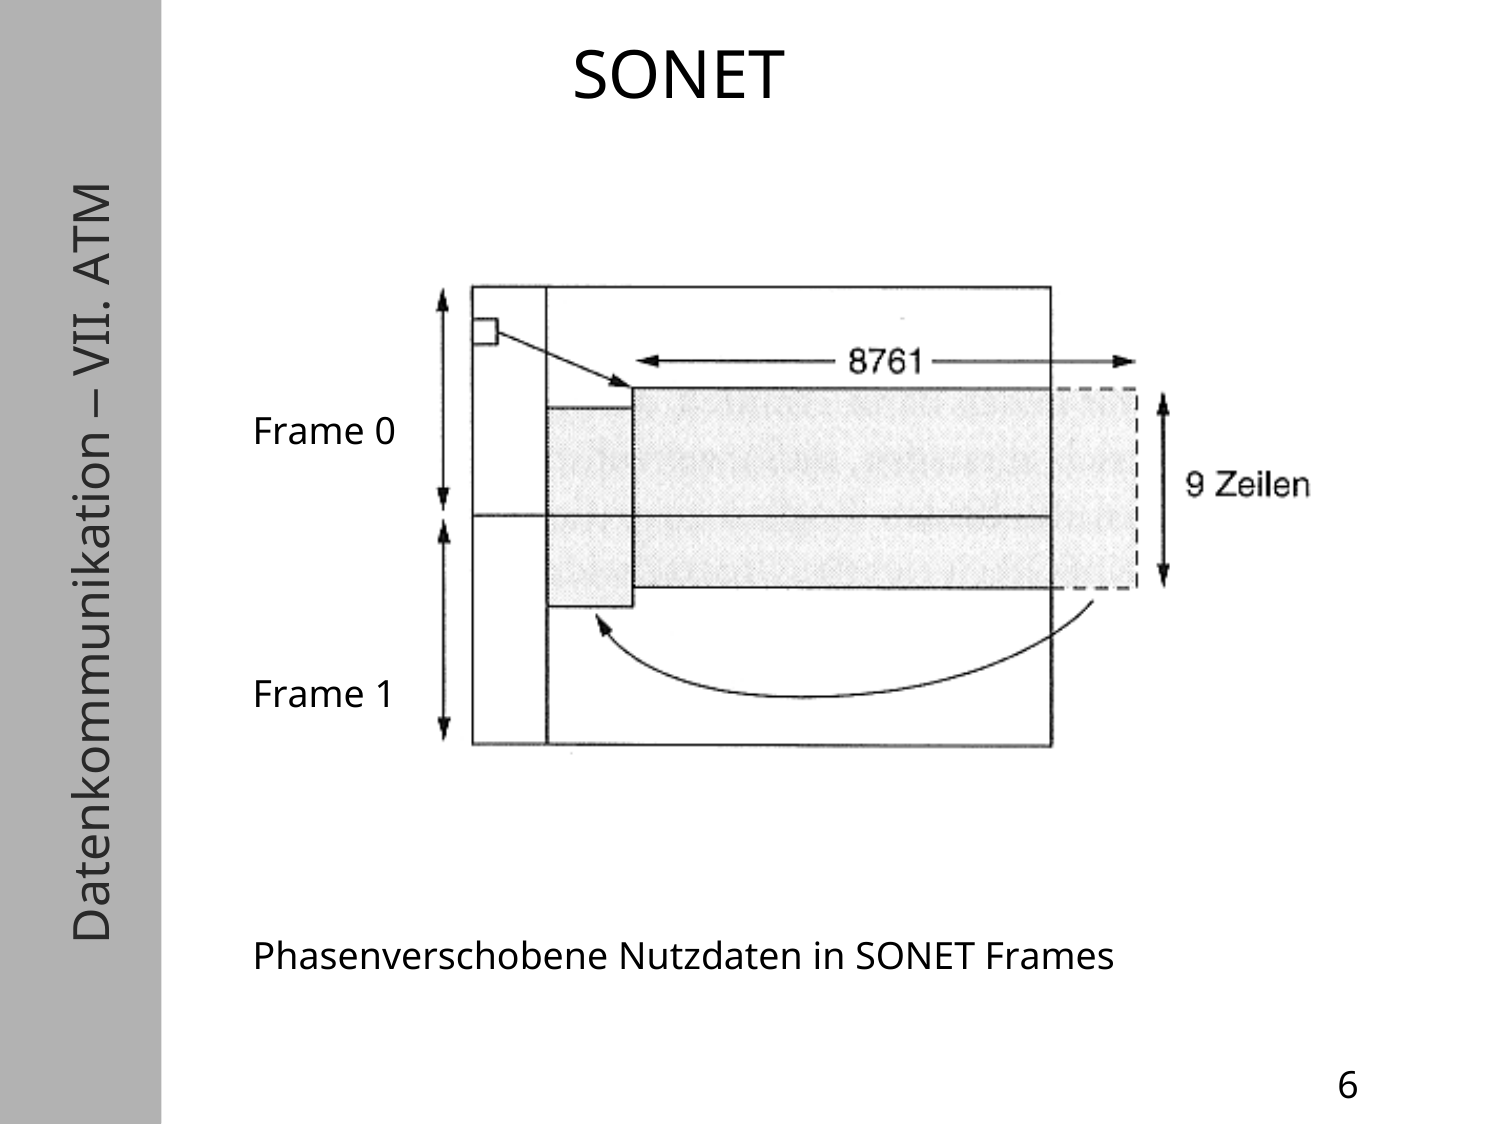

SONET
Frame 0
Frame 1
Phasenverschobene Nutzdaten in SONET Frames
Datenkommunikation – VII. ATM